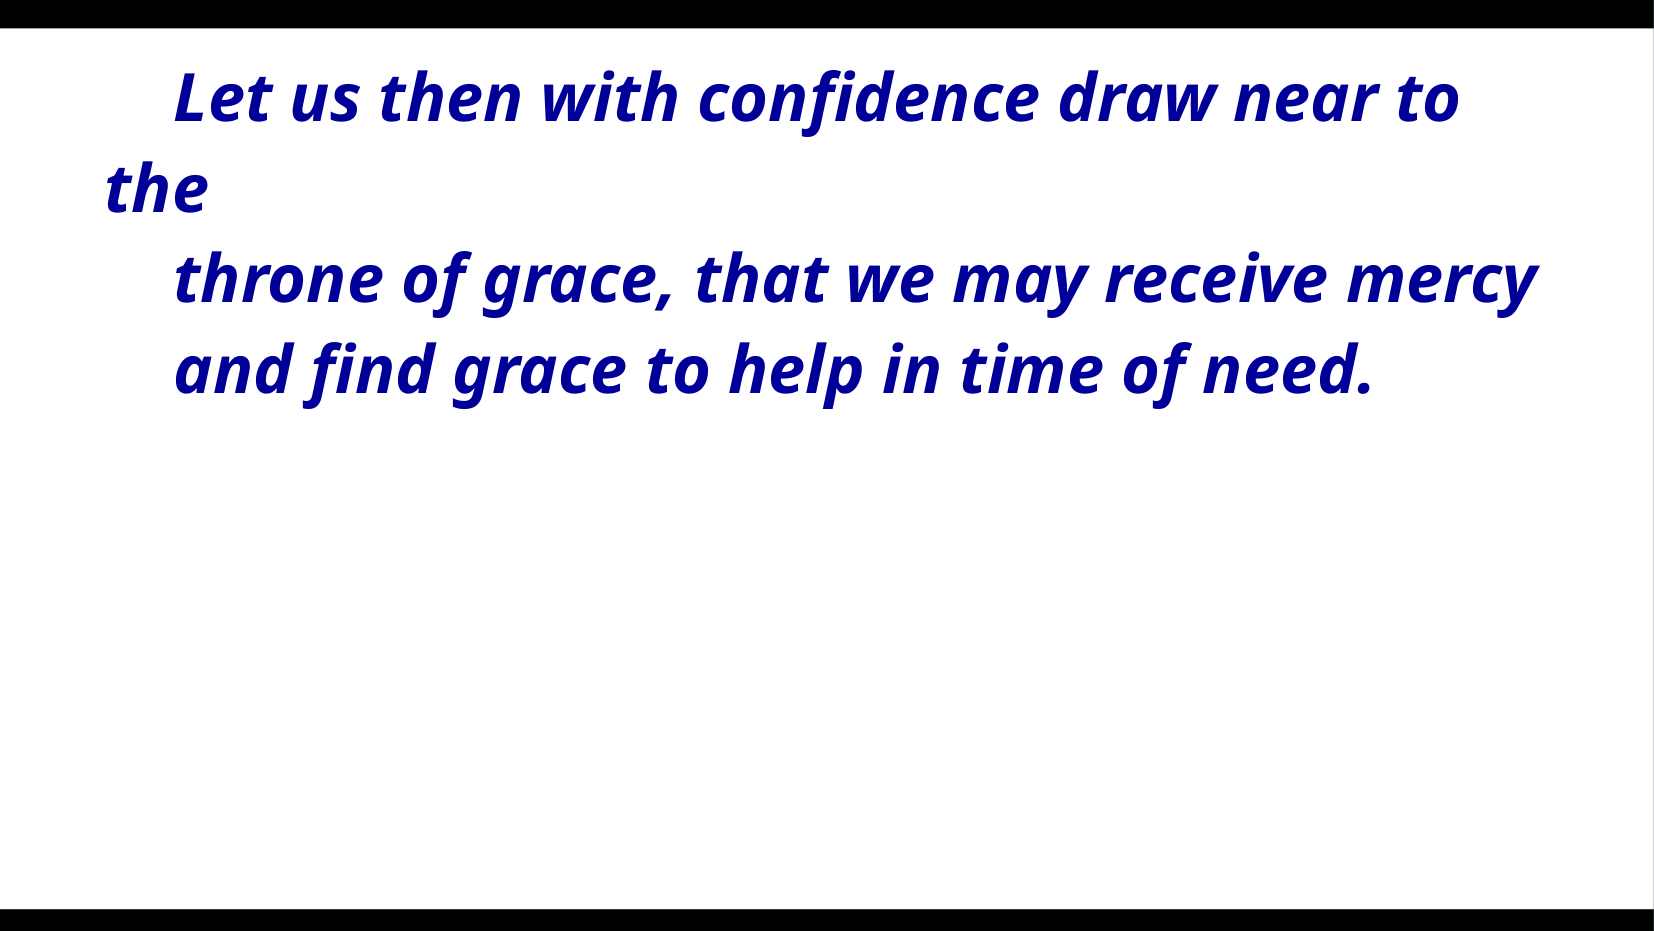

Let us then with confidence draw near to the
 throne of grace, that we may receive mercy
 and find grace to help in time of need.